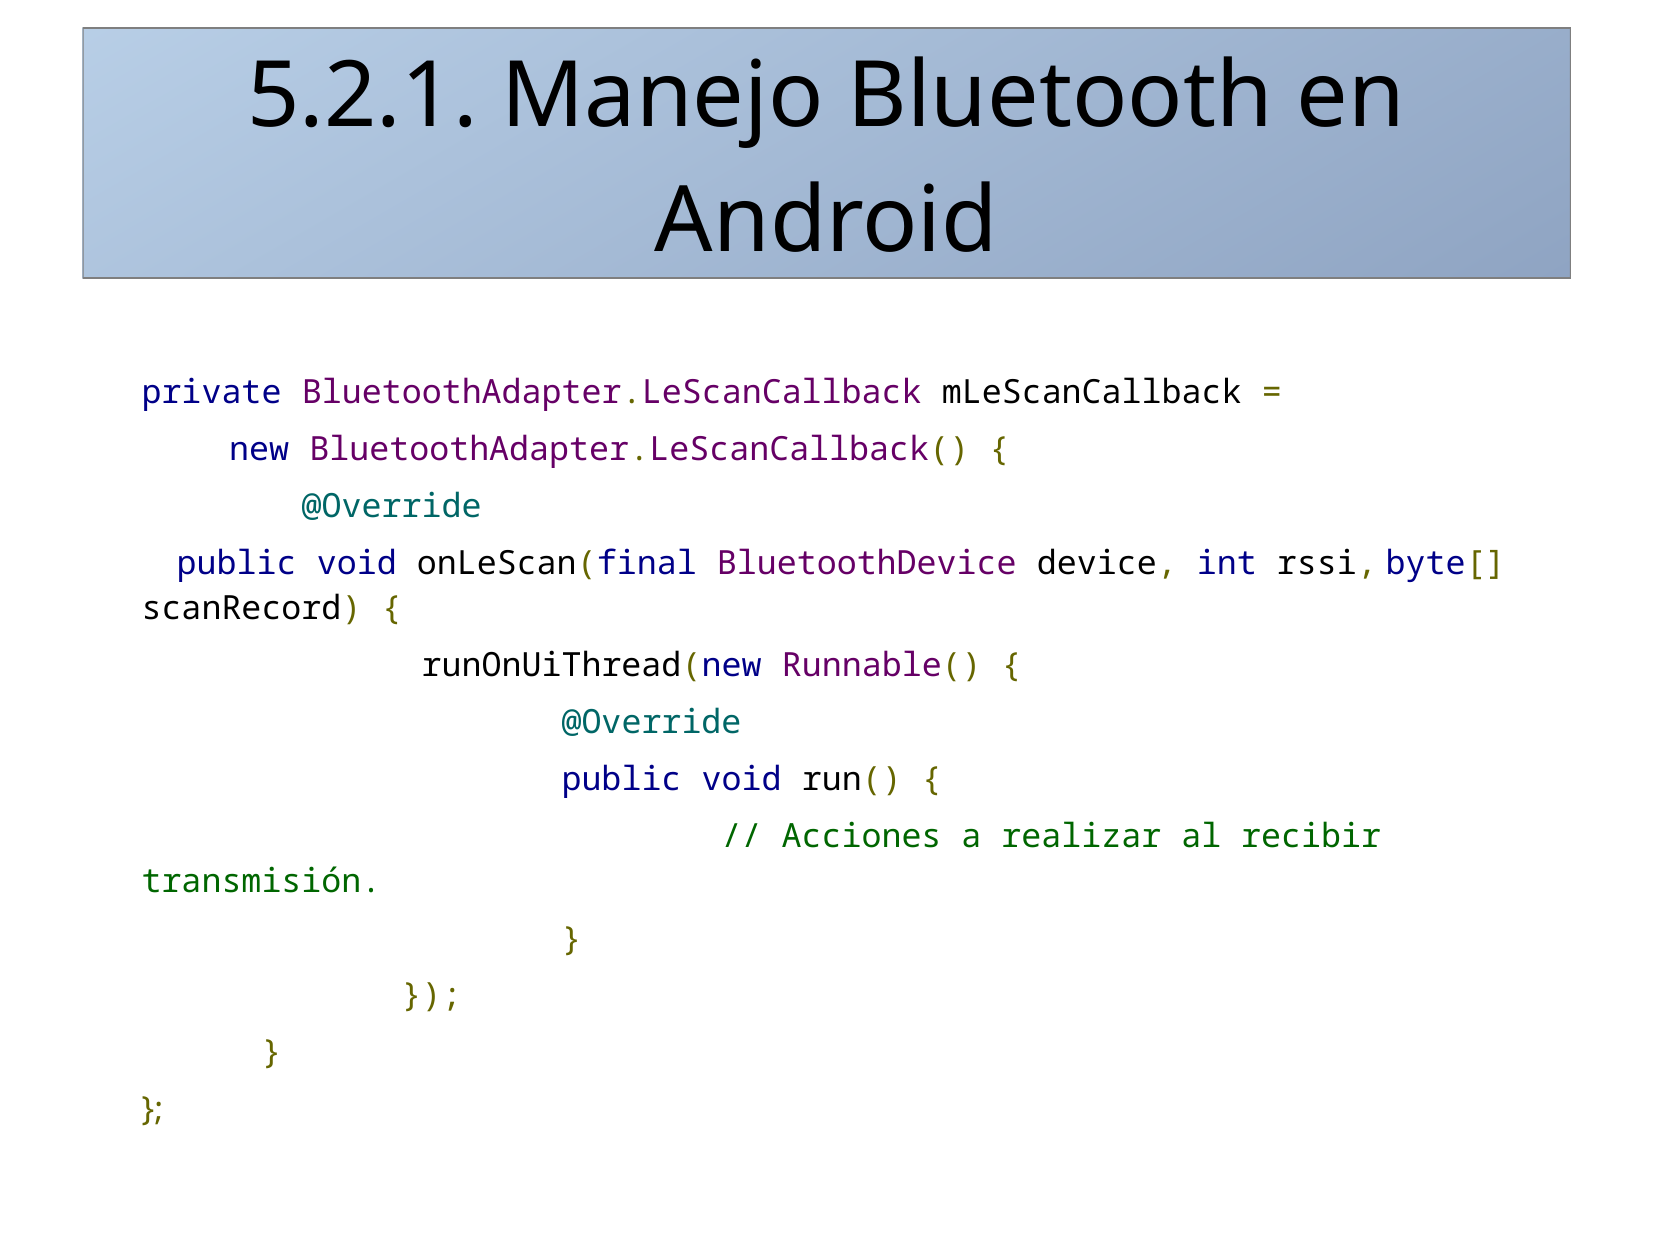

# 5.2.1. Manejo Bluetooth en Android
private BluetoothAdapter.LeScanCallback mLeScanCallback =
 new BluetoothAdapter.LeScanCallback() {
 @Override
 public void onLeScan(final BluetoothDevice device, int rssi, byte[] scanRecord) {
 runOnUiThread(new Runnable() {
 @Override
 public void run() {
 // Acciones a realizar al recibir transmisión.
 }
 });
 }
};